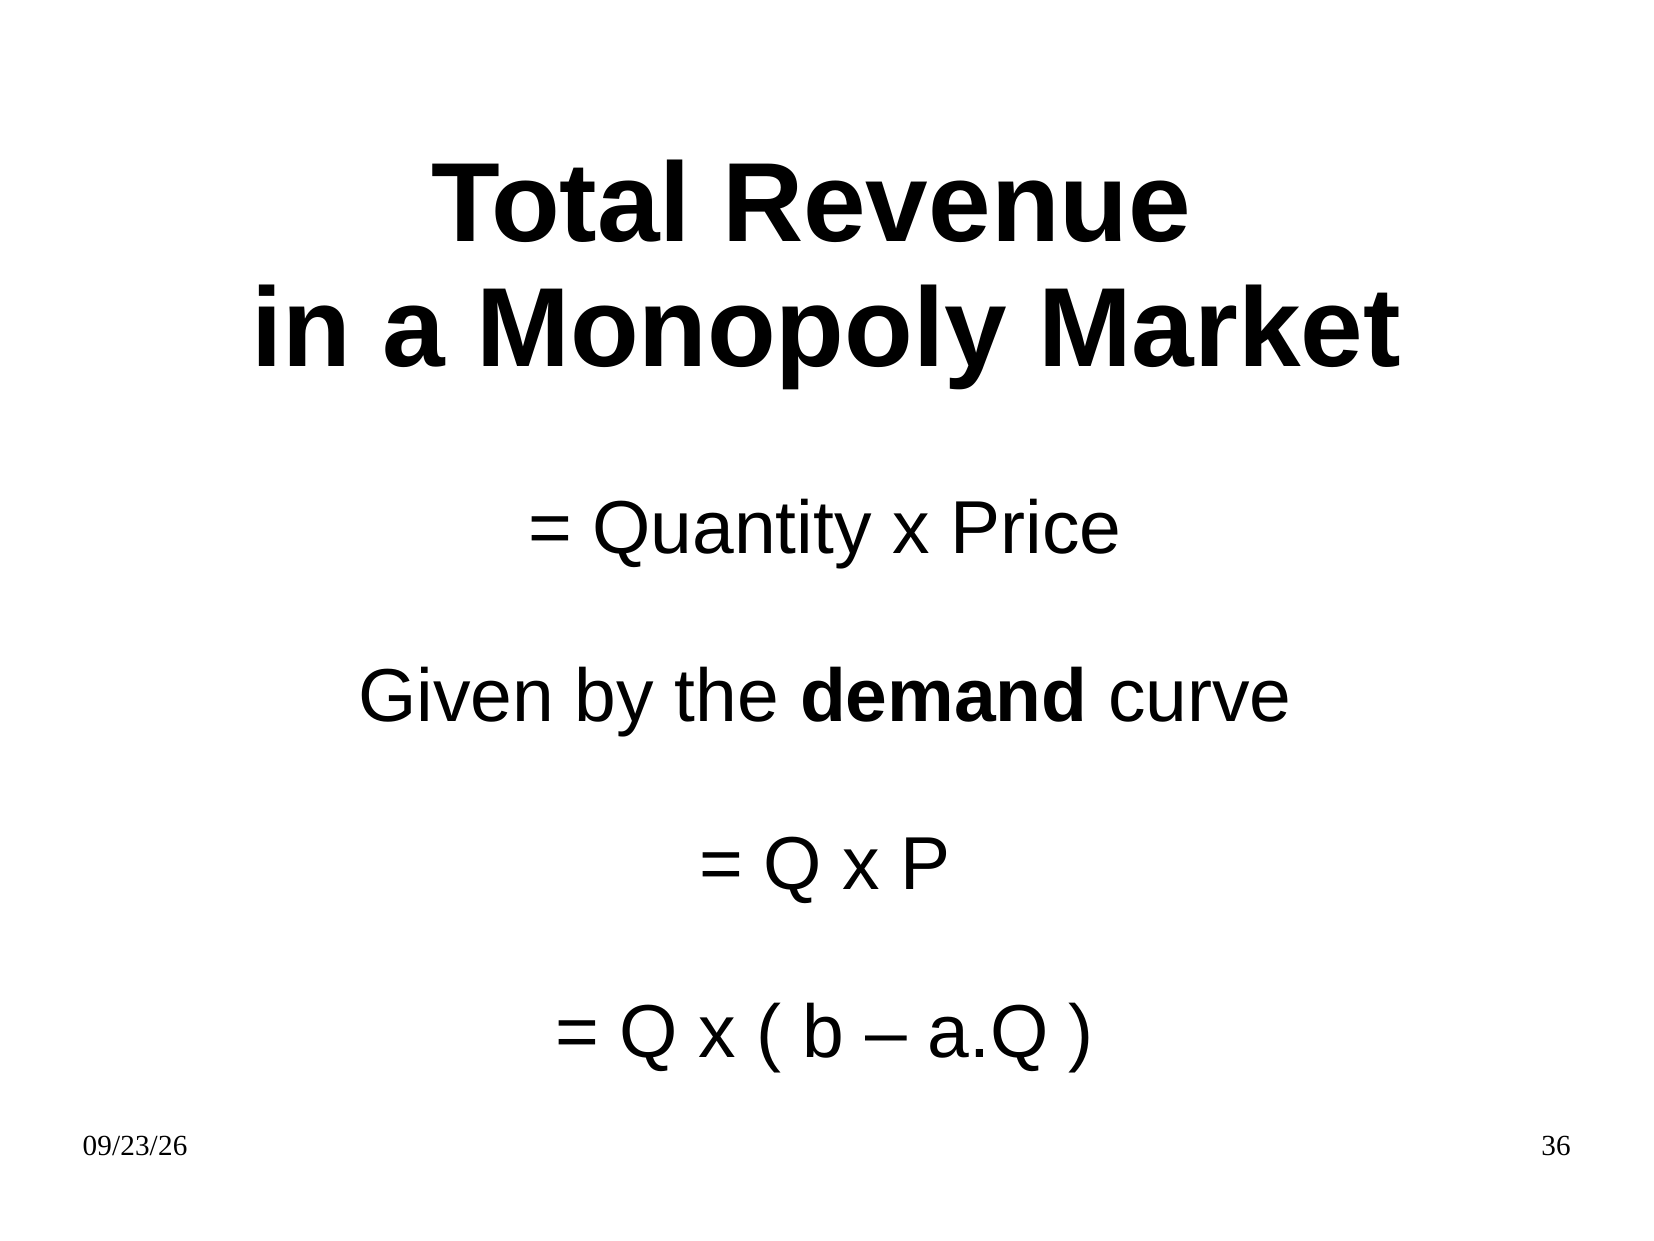

# Total Revenue in a Monopoly Market
= Quantity x Price
Given by the demand curve
= Q x P
= Q x ( b – a.Q )
36